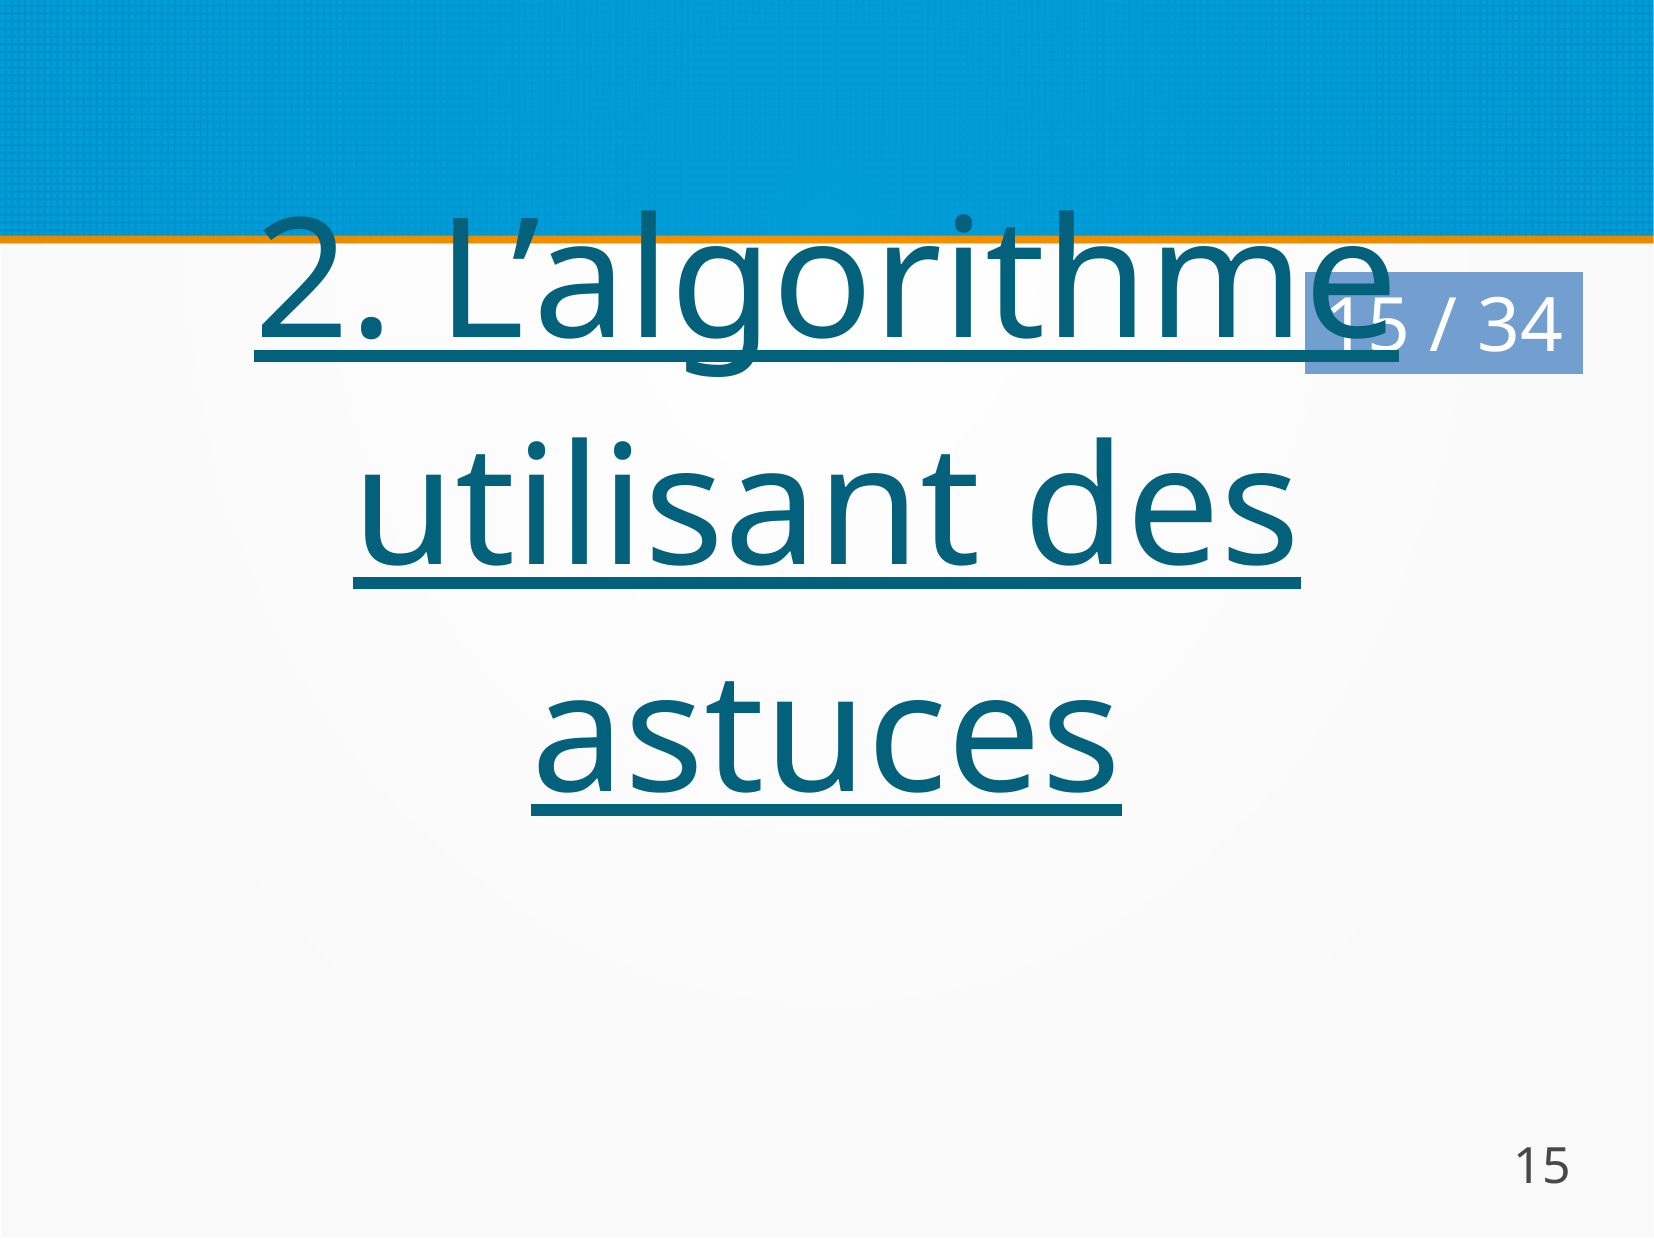

# 2. L’algorithme utilisant des astuces
15